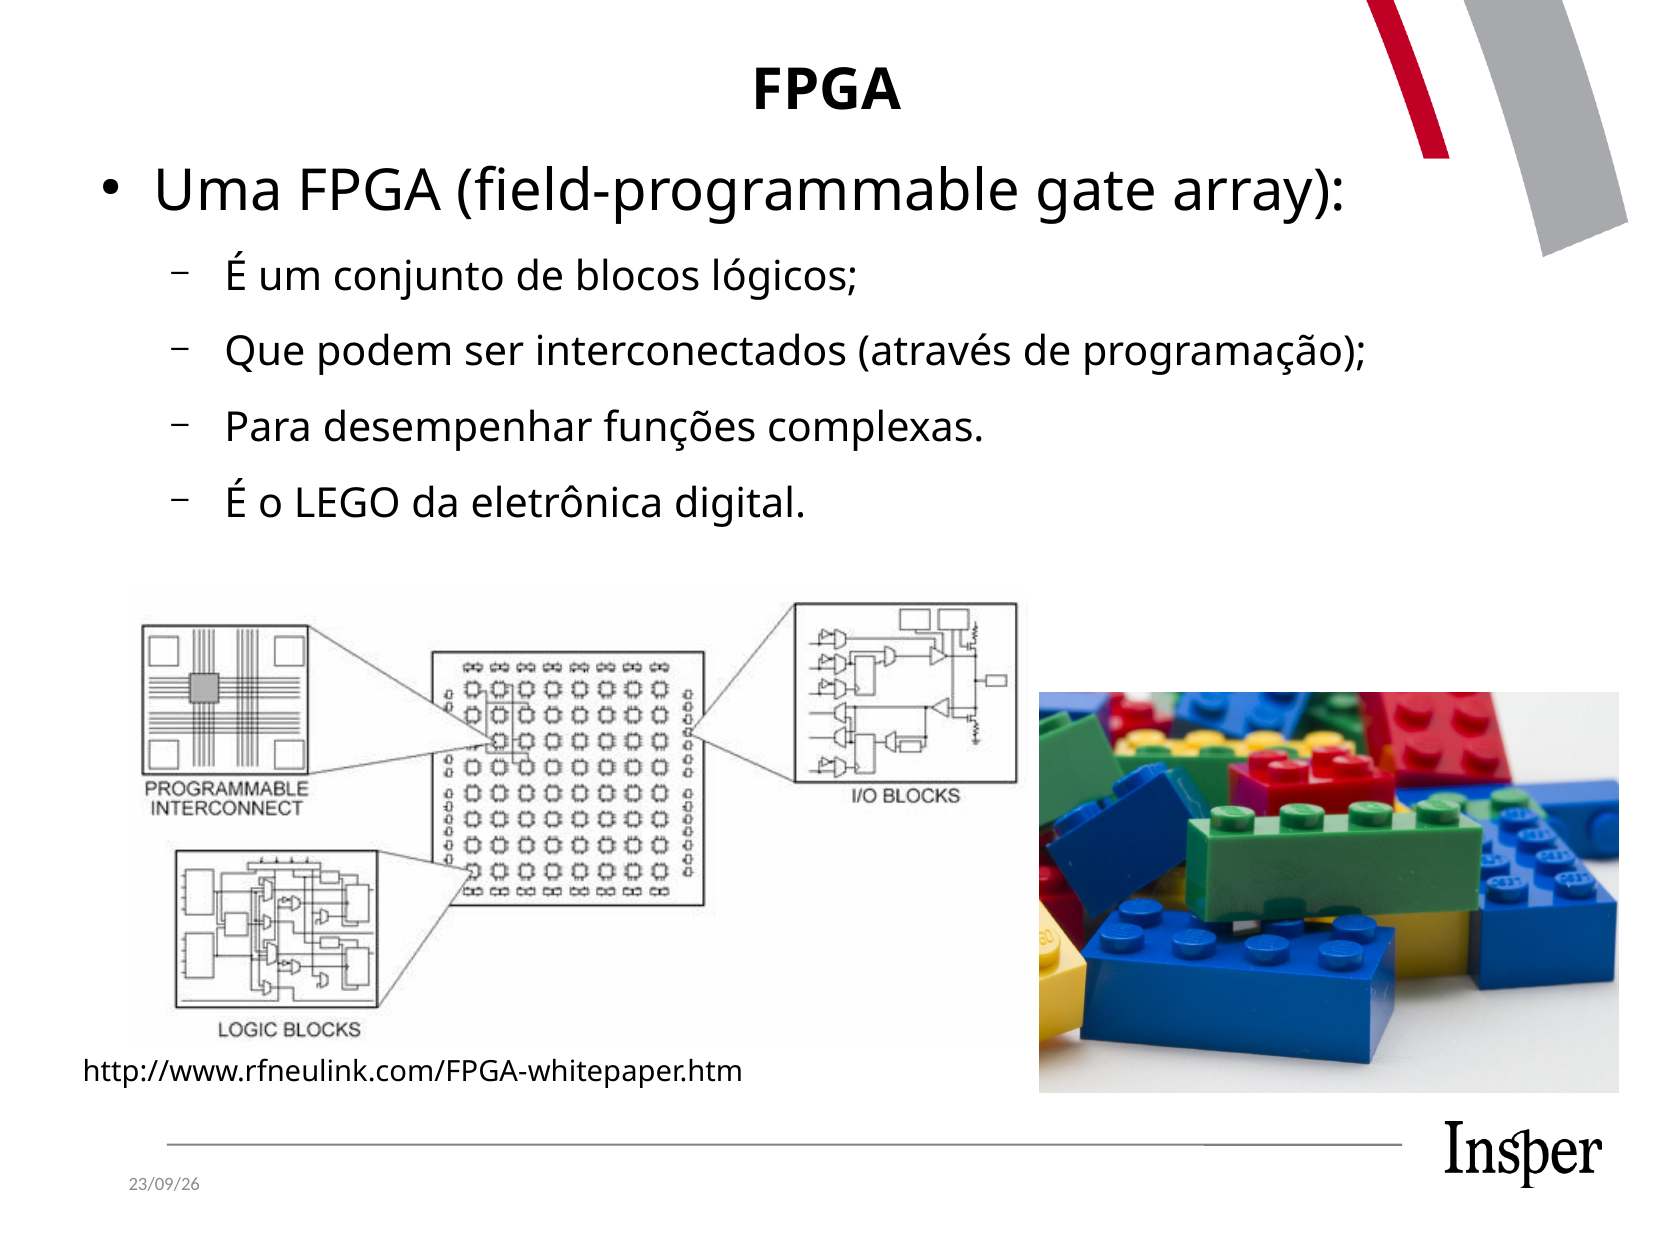

# FPGA
Uma FPGA (field-programmable gate array):
É um conjunto de blocos lógicos;
Que podem ser interconectados (através de programação);
Para desempenhar funções complexas.
É o LEGO da eletrônica digital.
http://www.rfneulink.com/FPGA-whitepaper.htm